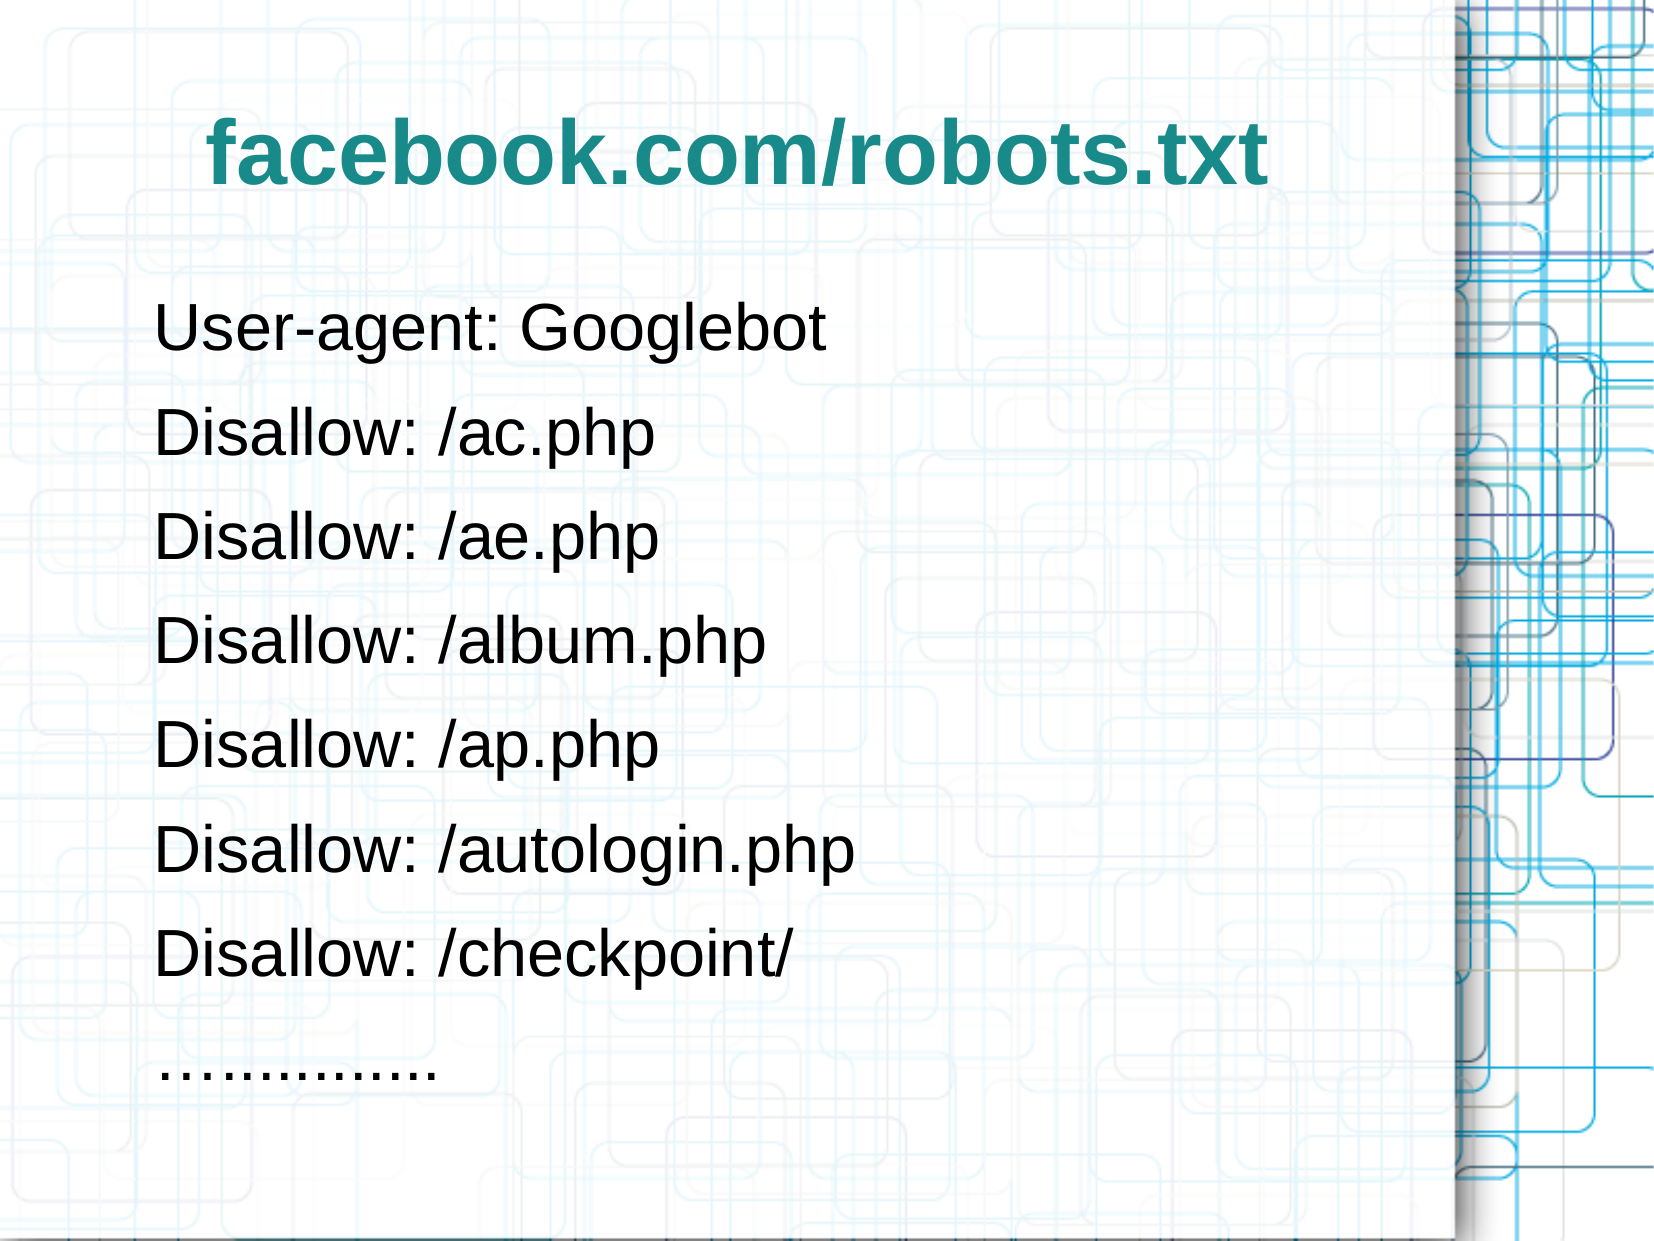

# facebook.com/robots.txt
User-agent: Googlebot
Disallow: /ac.php
Disallow: /ae.php
Disallow: /album.php
Disallow: /ap.php
Disallow: /autologin.php
Disallow: /checkpoint/
…............